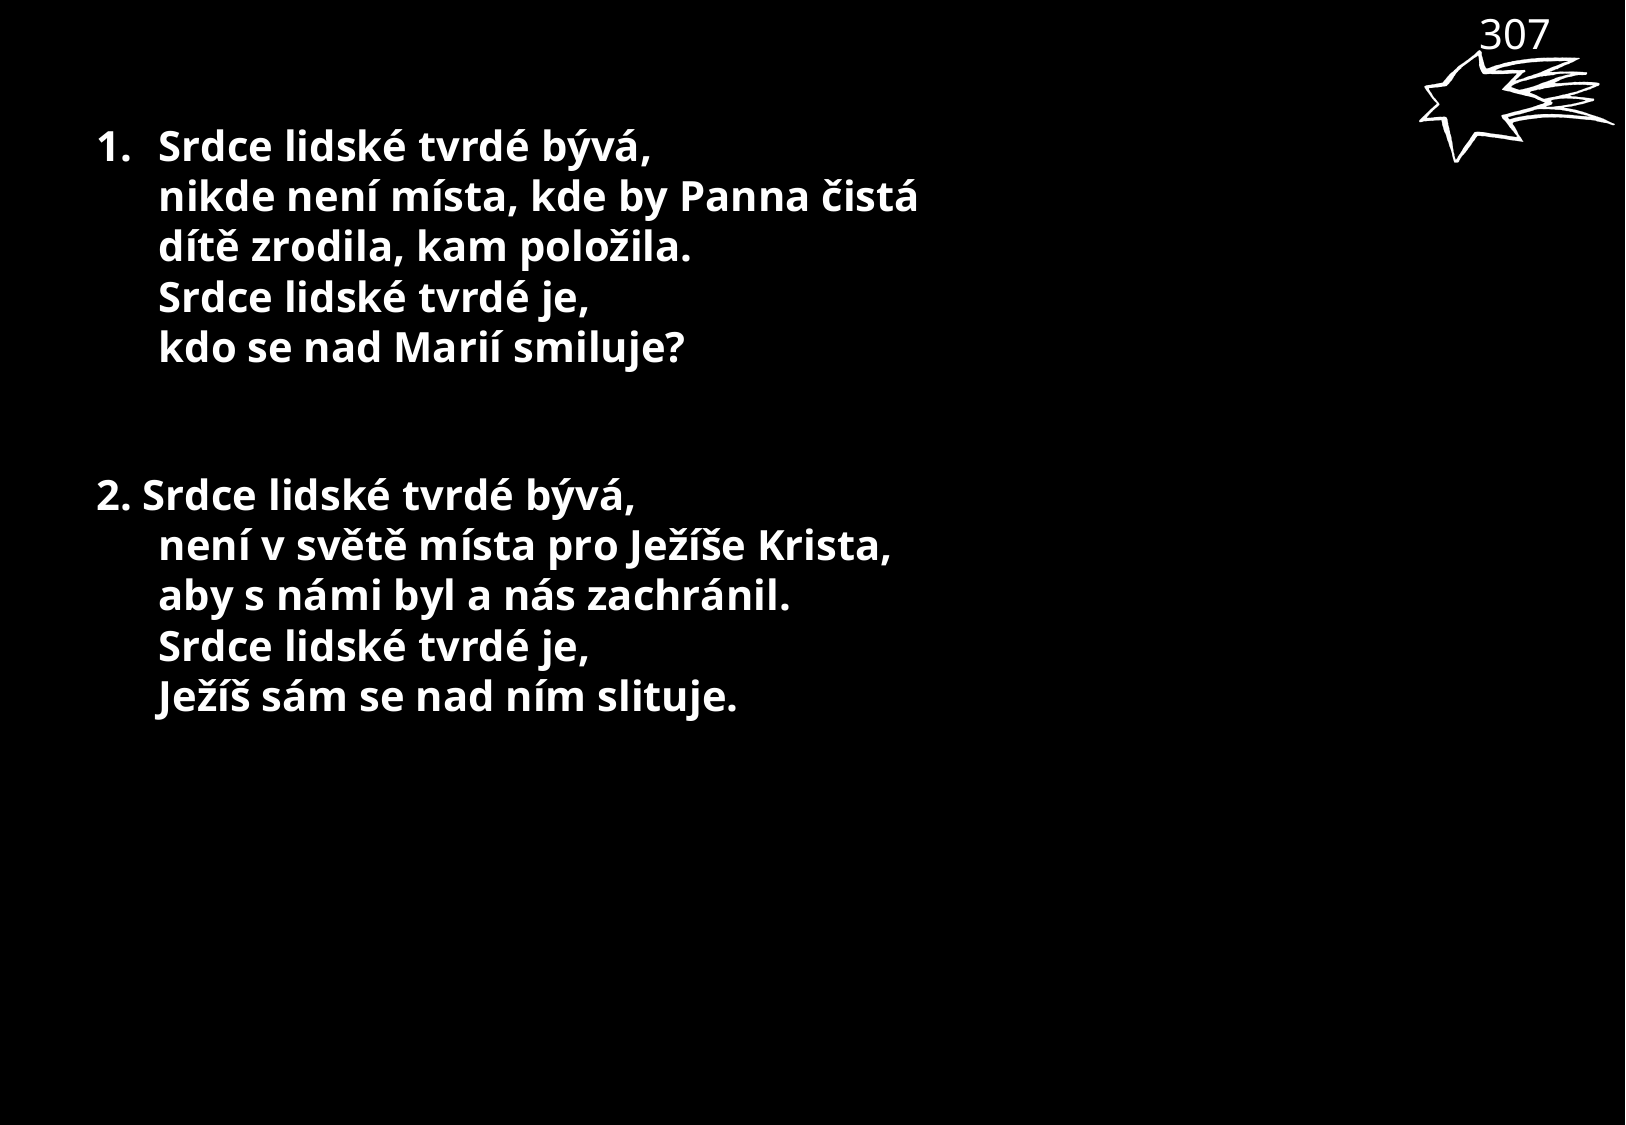

307
# Srdce lidské tvrdé bývá, nikde není místa, kde by Panna čistá dítě zrodila, kam položila. Srdce lidské tvrdé je, kdo se nad Marií smiluje?
2. Srdce lidské tvrdé bývá,
není v světě místa pro Ježíše Krista,
aby s námi byl a nás zachránil.
Srdce lidské tvrdé je,
Ježíš sám se nad ním slituje.